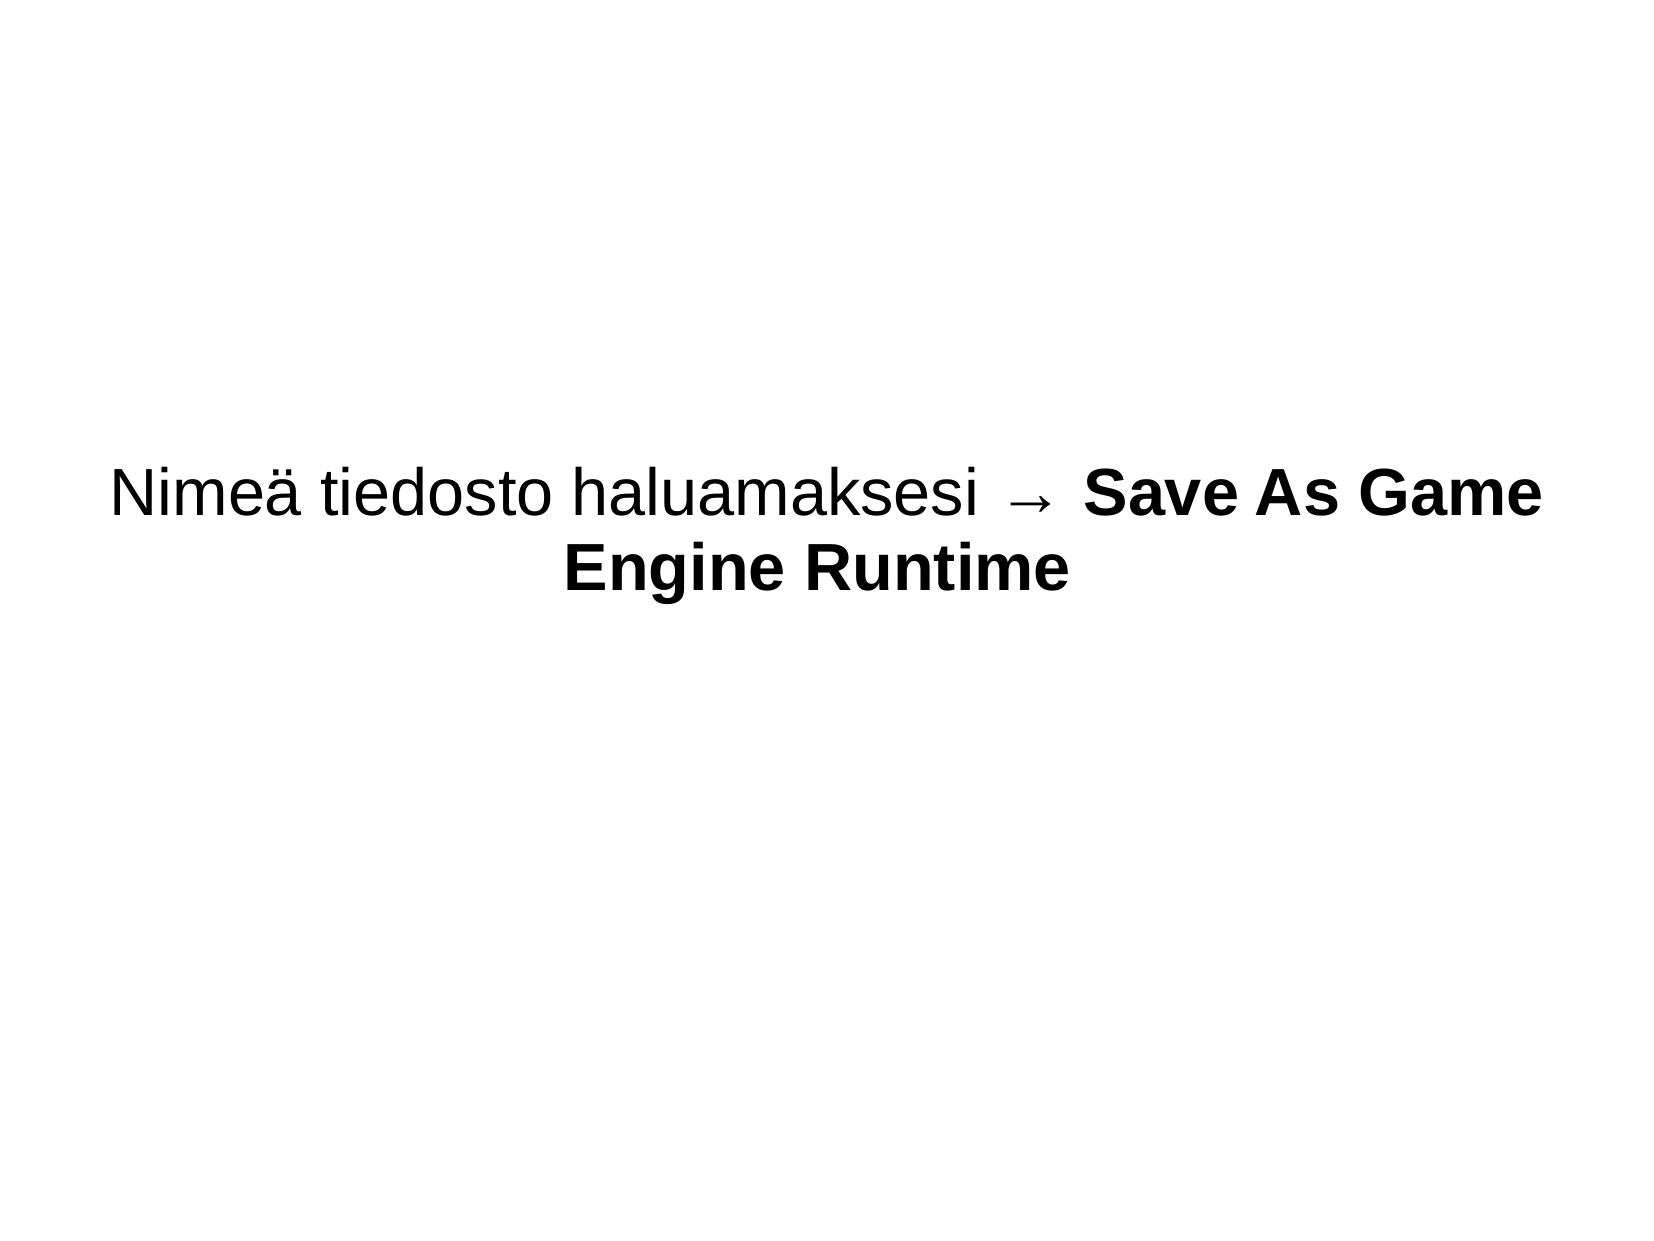

# Nimeä tiedosto haluamaksesi → Save As Game Engine Runtime